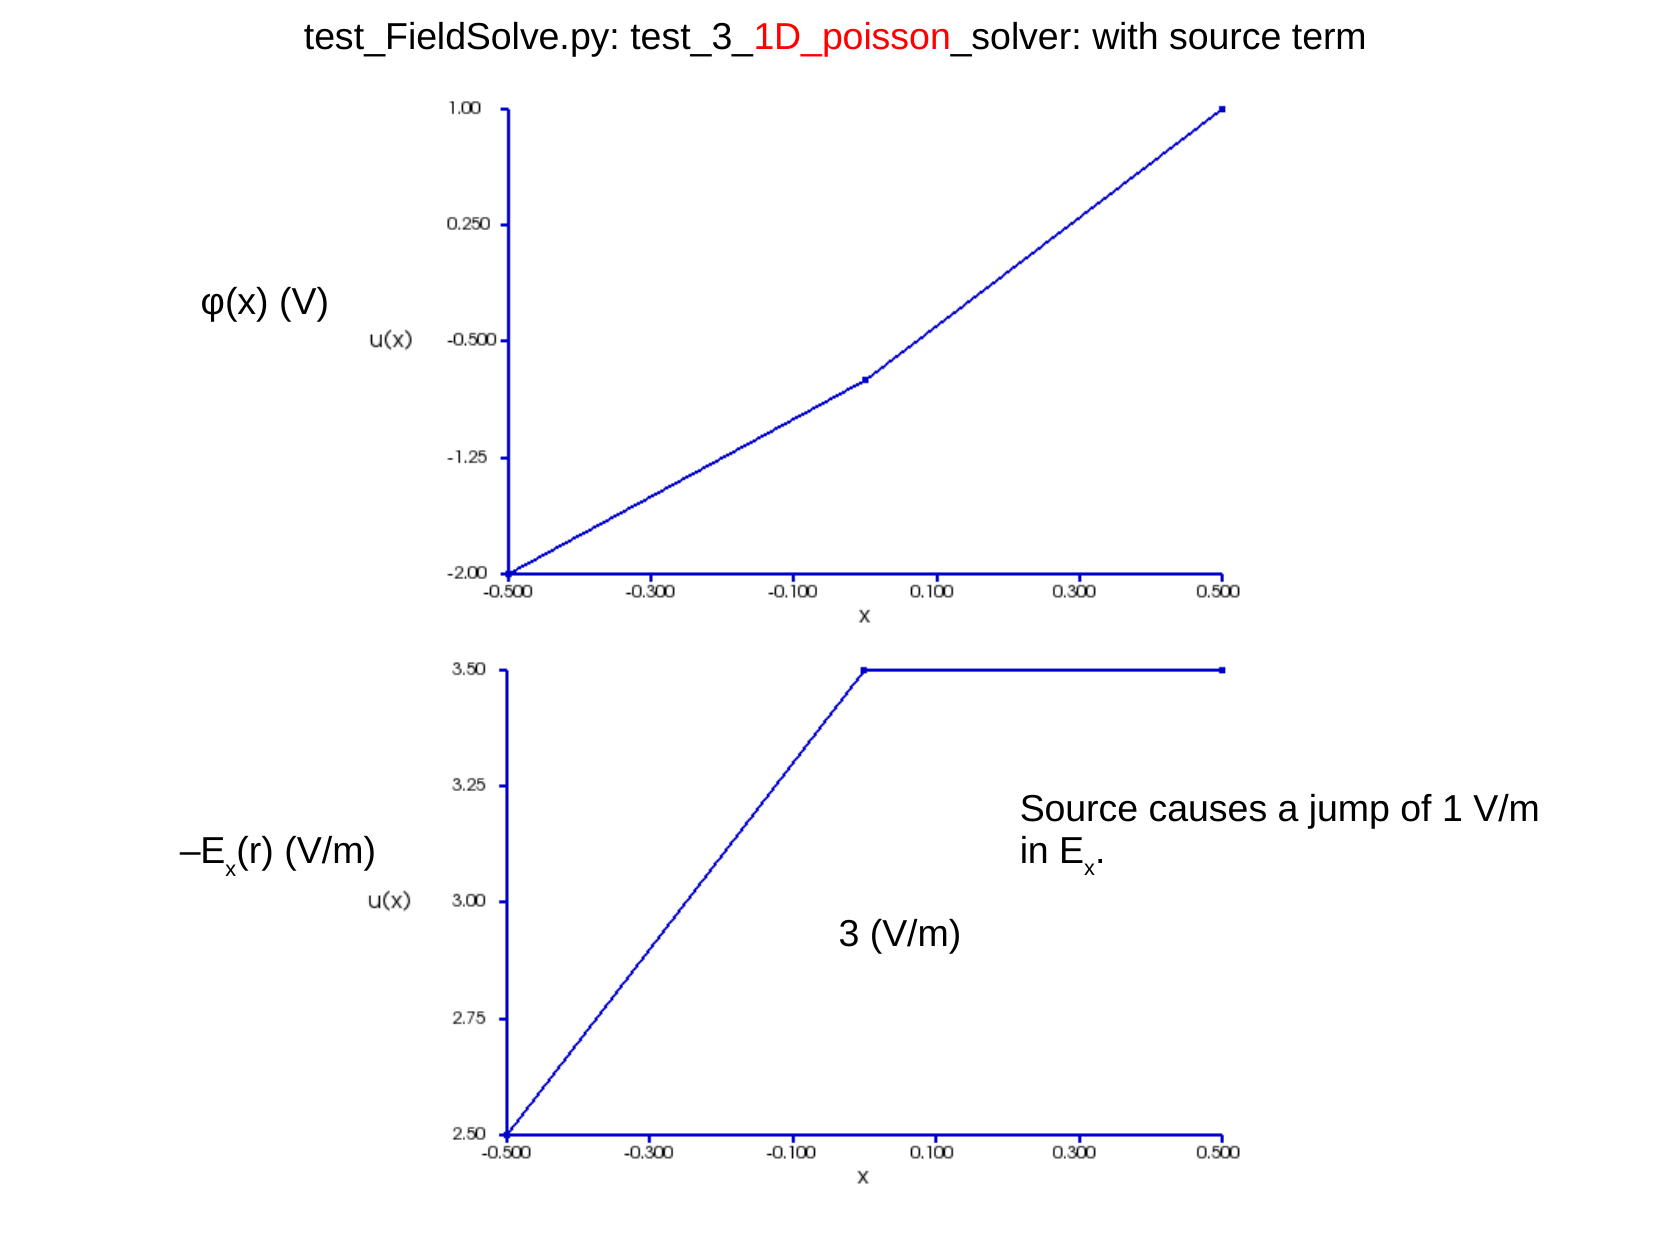

test_FieldSolve.py: test_3_1D_poisson_solver: with source term
φ(x) (V)
Source causes a jump of 1 V/m
in Ex.
–Ex(r) (V/m)
3 (V/m)